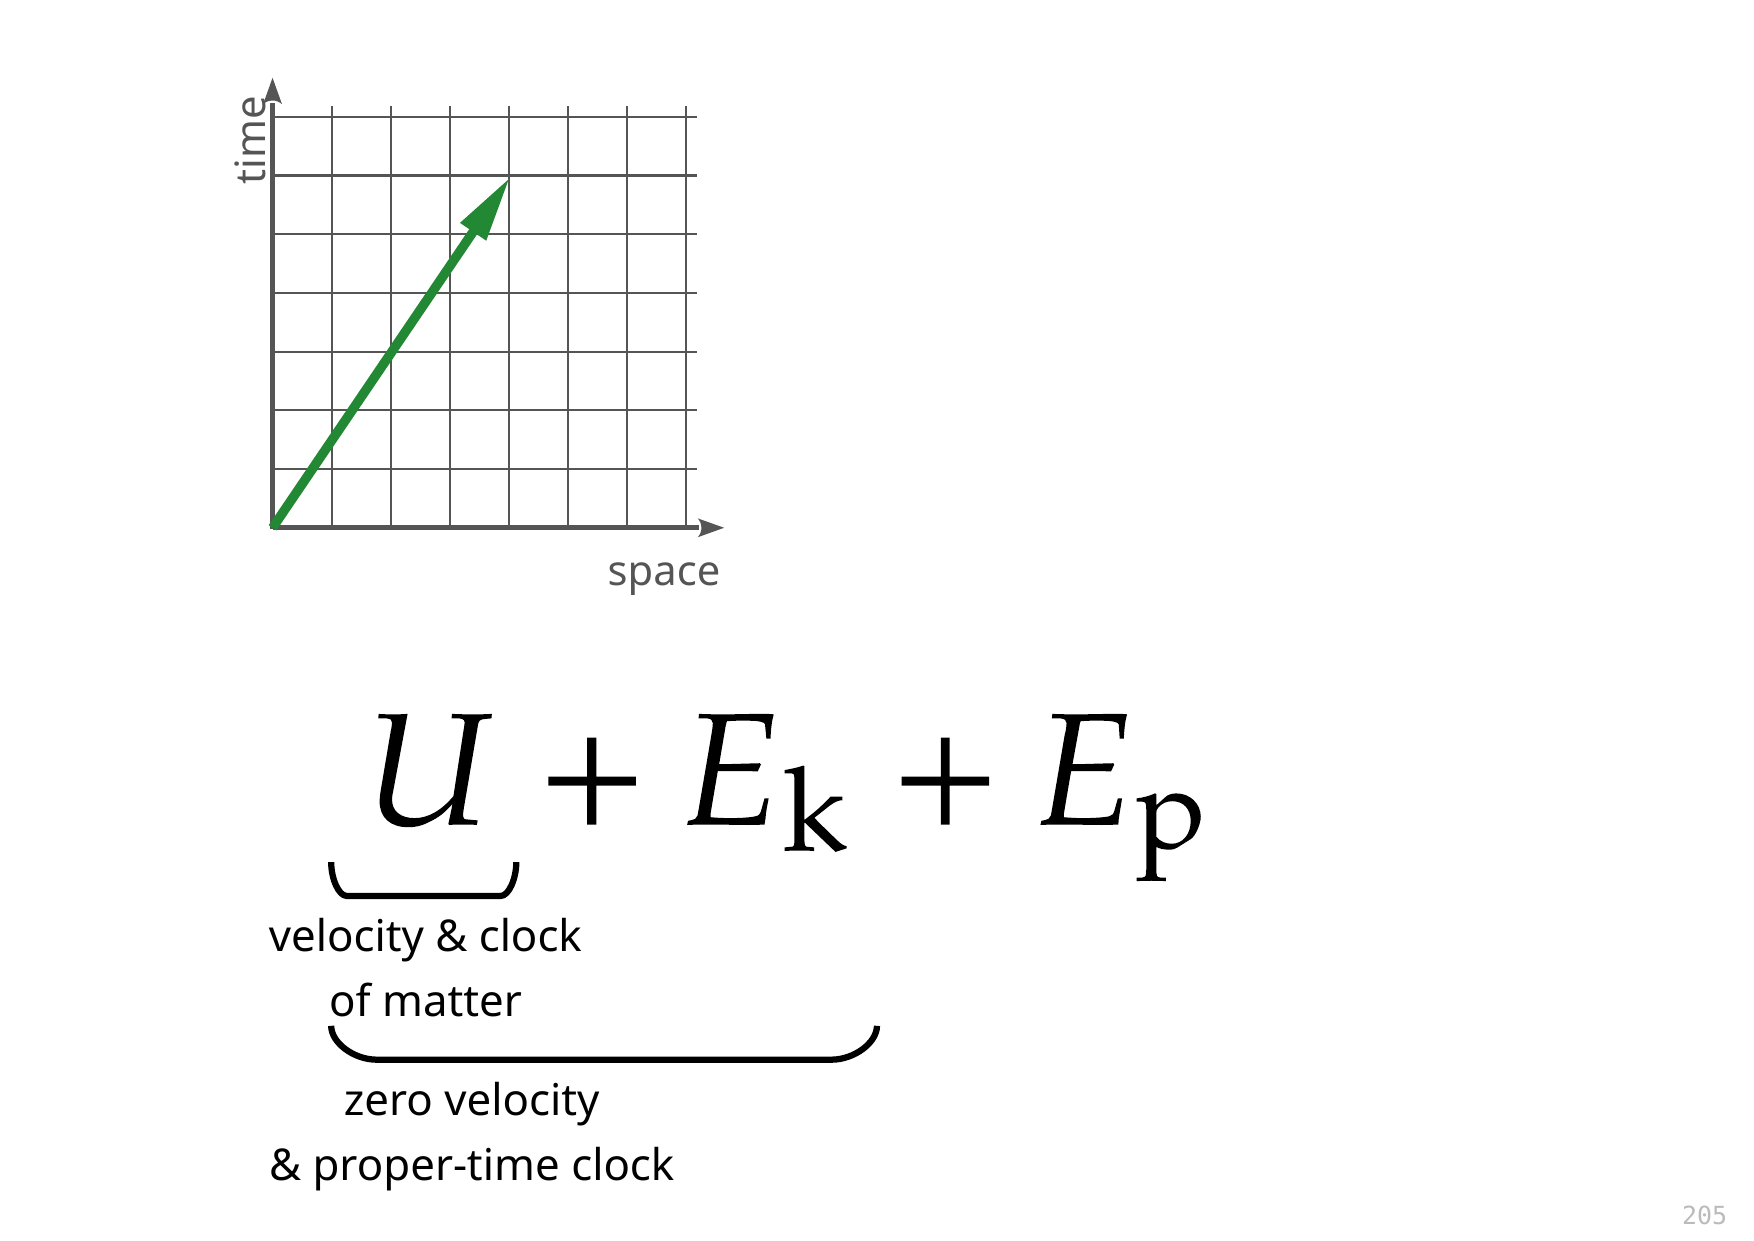

time
space
velocity & clock
of matter
zero velocity
& proper-time clock